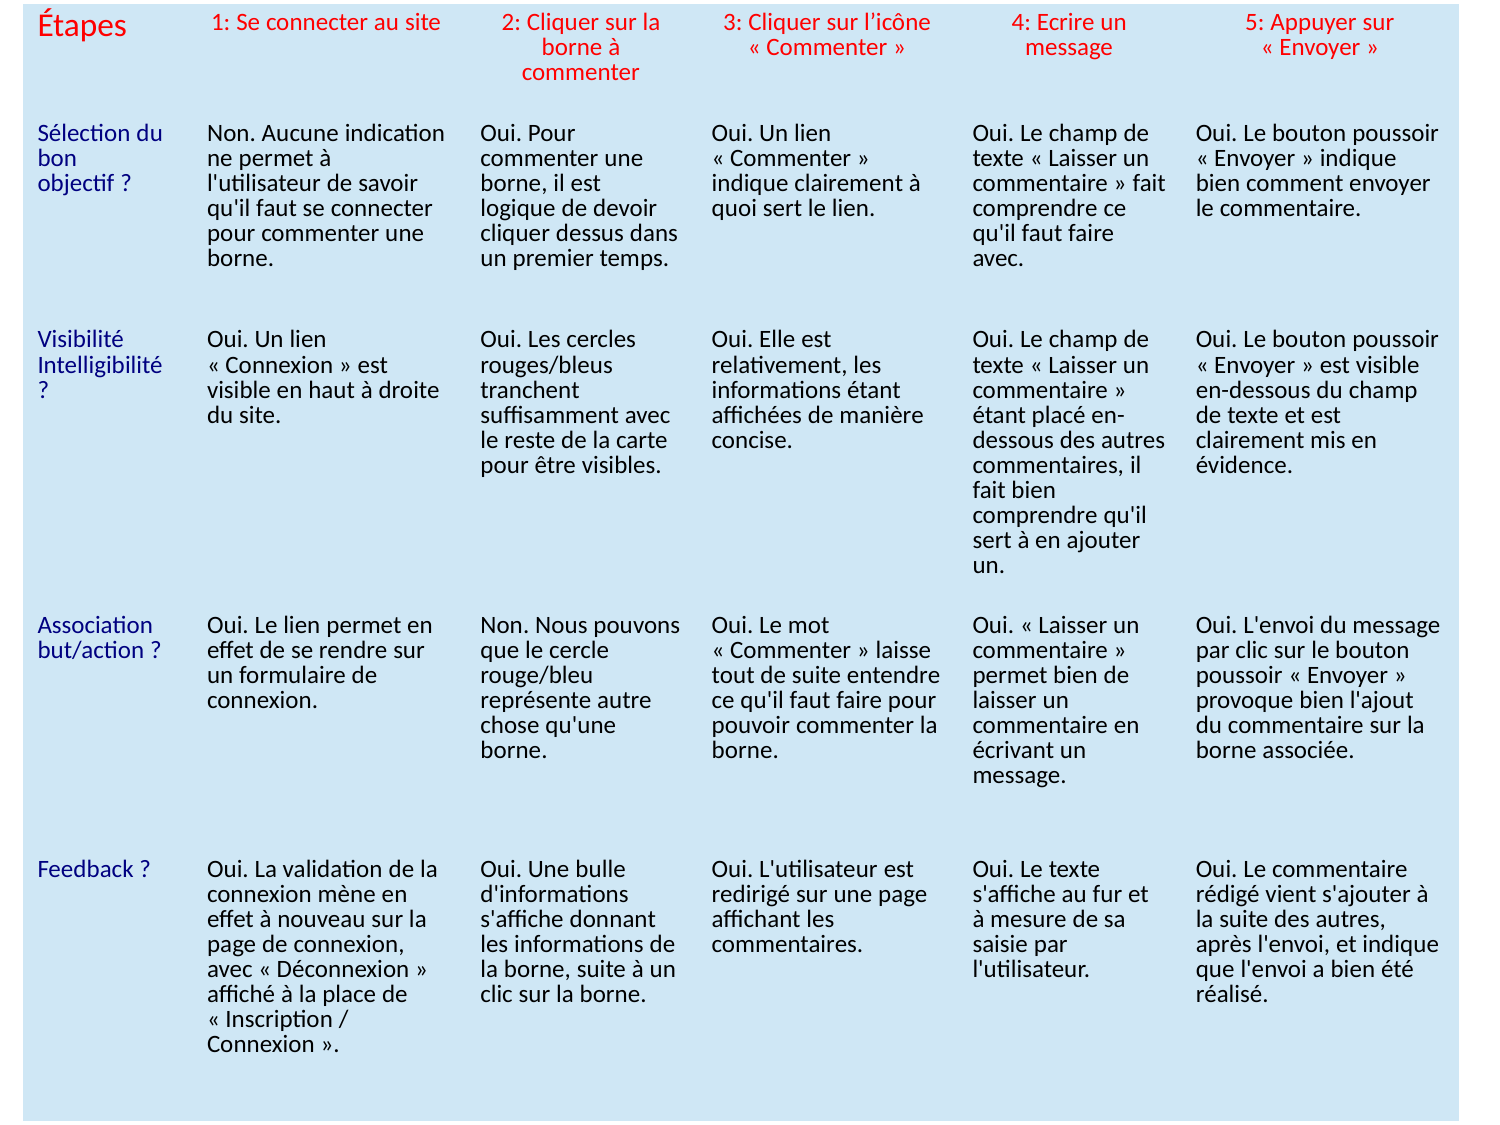

| Étapes | 1: Se connecter au site | 2: Cliquer sur la borne à commenter | 3: Cliquer sur l’icône « Commenter » | 4: Ecrire un message | 5: Appuyer sur « Envoyer » |
| --- | --- | --- | --- | --- | --- |
| Sélection du bon objectif ? | Non. Aucune indication ne permet à l'utilisateur de savoir qu'il faut se connecter pour commenter une borne. | Oui. Pour commenter une borne, il est logique de devoir cliquer dessus dans un premier temps. | Oui. Un lien « Commenter » indique clairement à quoi sert le lien. | Oui. Le champ de texte « Laisser un commentaire » fait comprendre ce qu'il faut faire avec. | Oui. Le bouton poussoir « Envoyer » indique bien comment envoyer le commentaire. |
| Visibilité Intelligibilité ? | Oui. Un lien « Connexion » est visible en haut à droite du site. | Oui. Les cercles rouges/bleus tranchent suffisamment avec le reste de la carte pour être visibles. | Oui. Elle est relativement, les informations étant affichées de manière concise. | Oui. Le champ de texte « Laisser un commentaire » étant placé en-dessous des autres commentaires, il fait bien comprendre qu'il sert à en ajouter un. | Oui. Le bouton poussoir « Envoyer » est visible en-dessous du champ de texte et est clairement mis en évidence. |
| Association but/action ? | Oui. Le lien permet en effet de se rendre sur un formulaire de connexion. | Non. Nous pouvons que le cercle rouge/bleu représente autre chose qu'une borne. | Oui. Le mot « Commenter » laisse tout de suite entendre ce qu'il faut faire pour pouvoir commenter la borne. | Oui. « Laisser un commentaire » permet bien de laisser un commentaire en écrivant un message. | Oui. L'envoi du message par clic sur le bouton poussoir « Envoyer » provoque bien l'ajout du commentaire sur la borne associée. |
| Feedback ? | Oui. La validation de la connexion mène en effet à nouveau sur la page de connexion, avec « Déconnexion » affiché à la place de « Inscription / Connexion ». | Oui. Une bulle d'informations s'affiche donnant les informations de la borne, suite à un clic sur la borne. | Oui. L'utilisateur est redirigé sur une page affichant les commentaires. | Oui. Le texte s'affiche au fur et à mesure de sa saisie par l'utilisateur. | Oui. Le commentaire rédigé vient s'ajouter à la suite des autres, après l'envoi, et indique que l'envoi a bien été réalisé. |
# Grille Cognitive Walkthrough de la tâche « Commenter une borne Wi-fi »